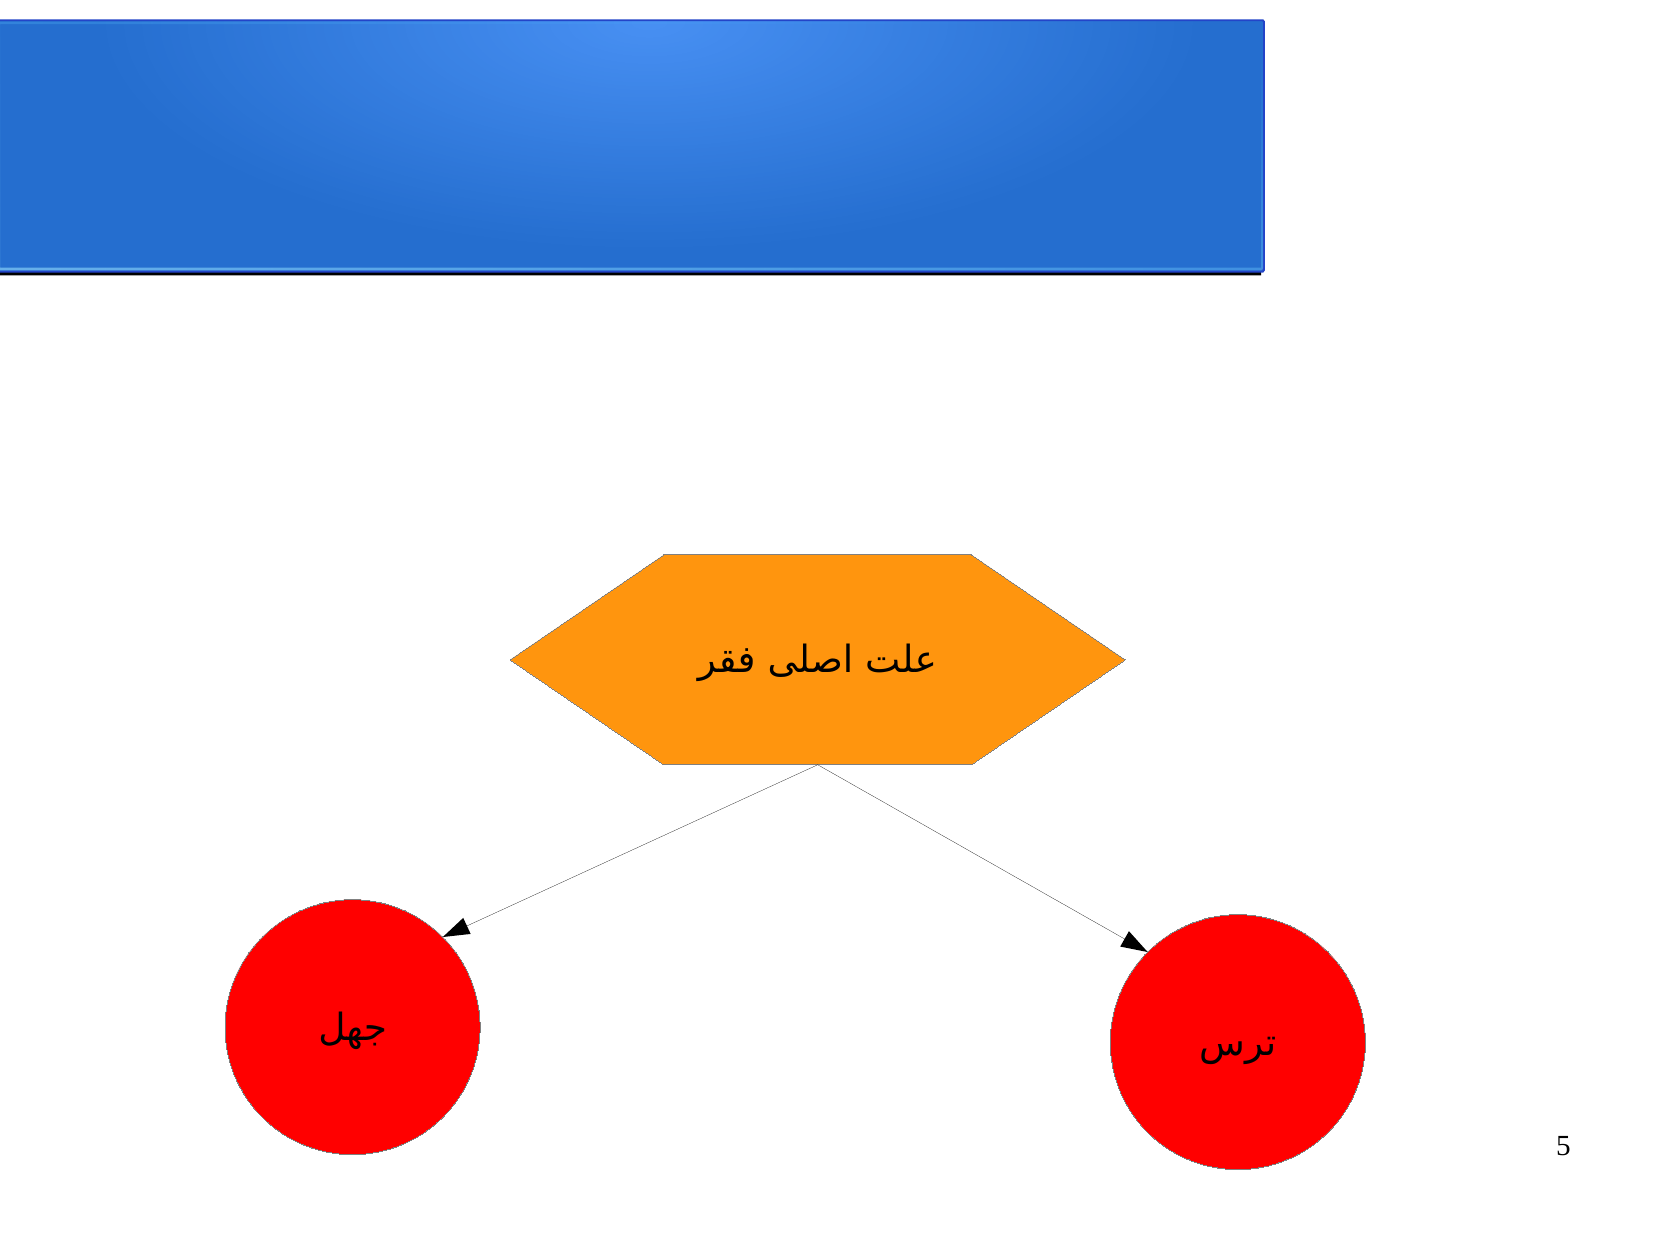

#
علت اصلی فقر
جهل
ترس
5